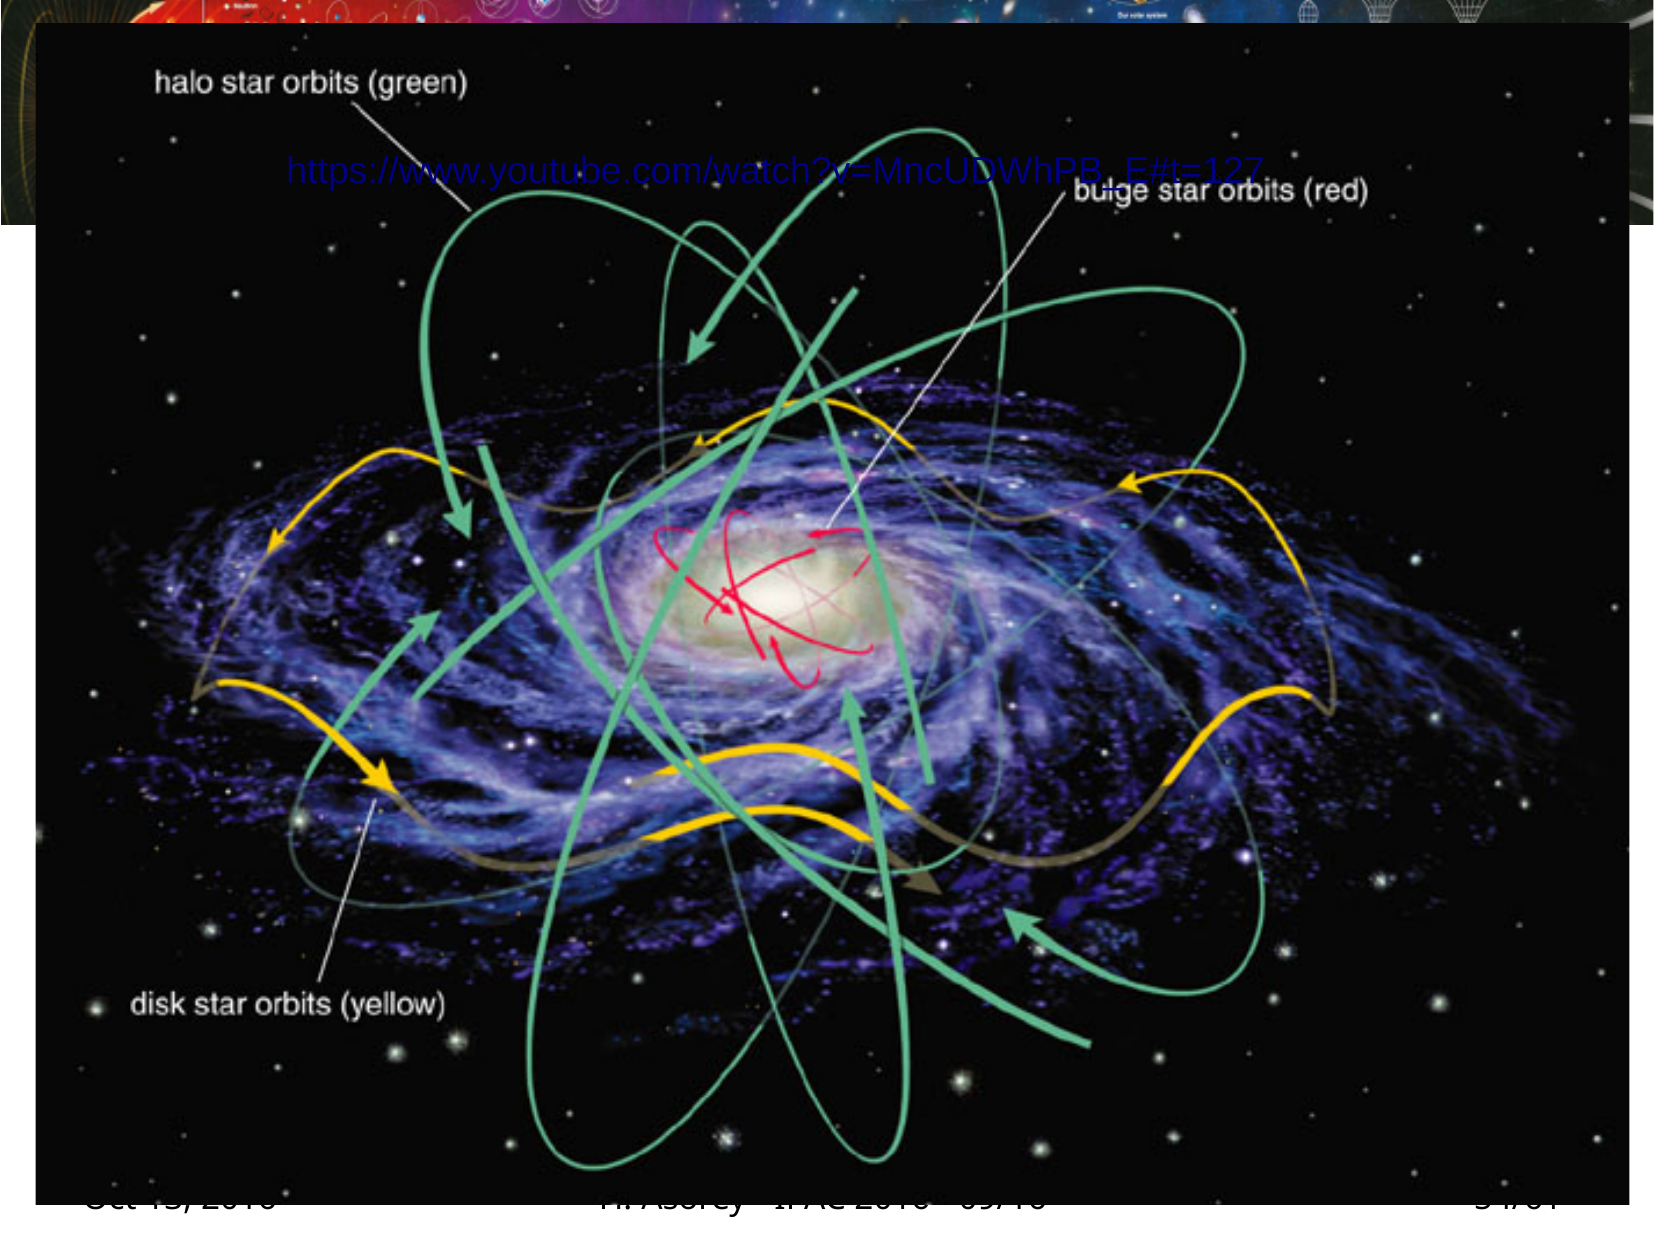

https://www.youtube.com/watch?v=MncUDWhPB_E#t=127
Oct 13, 2016
H. Asorey - IPAC 2016 - 09/16
54